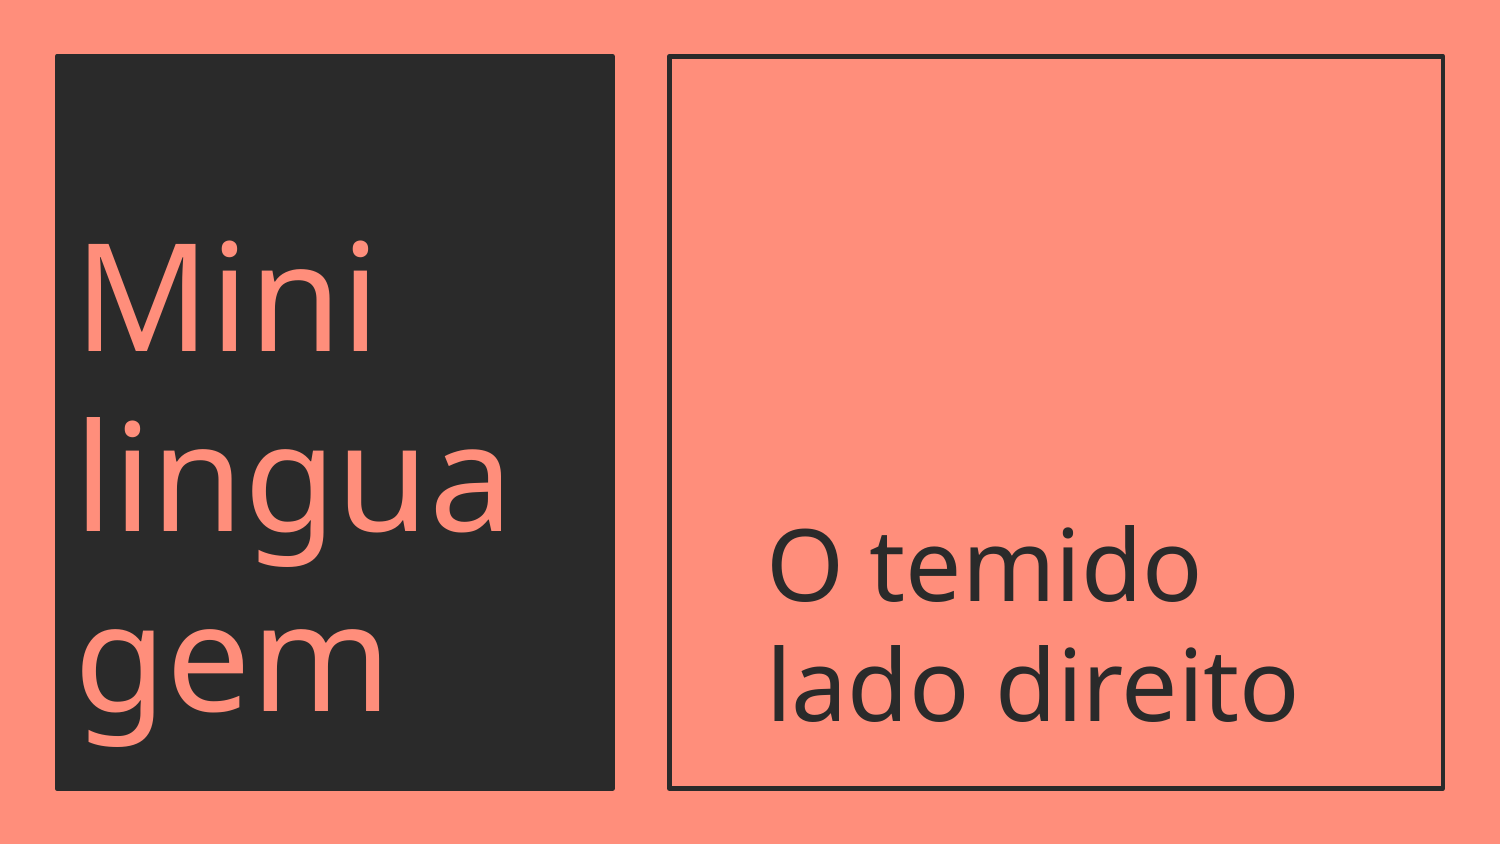

# Mini linguagem
O temido lado direito